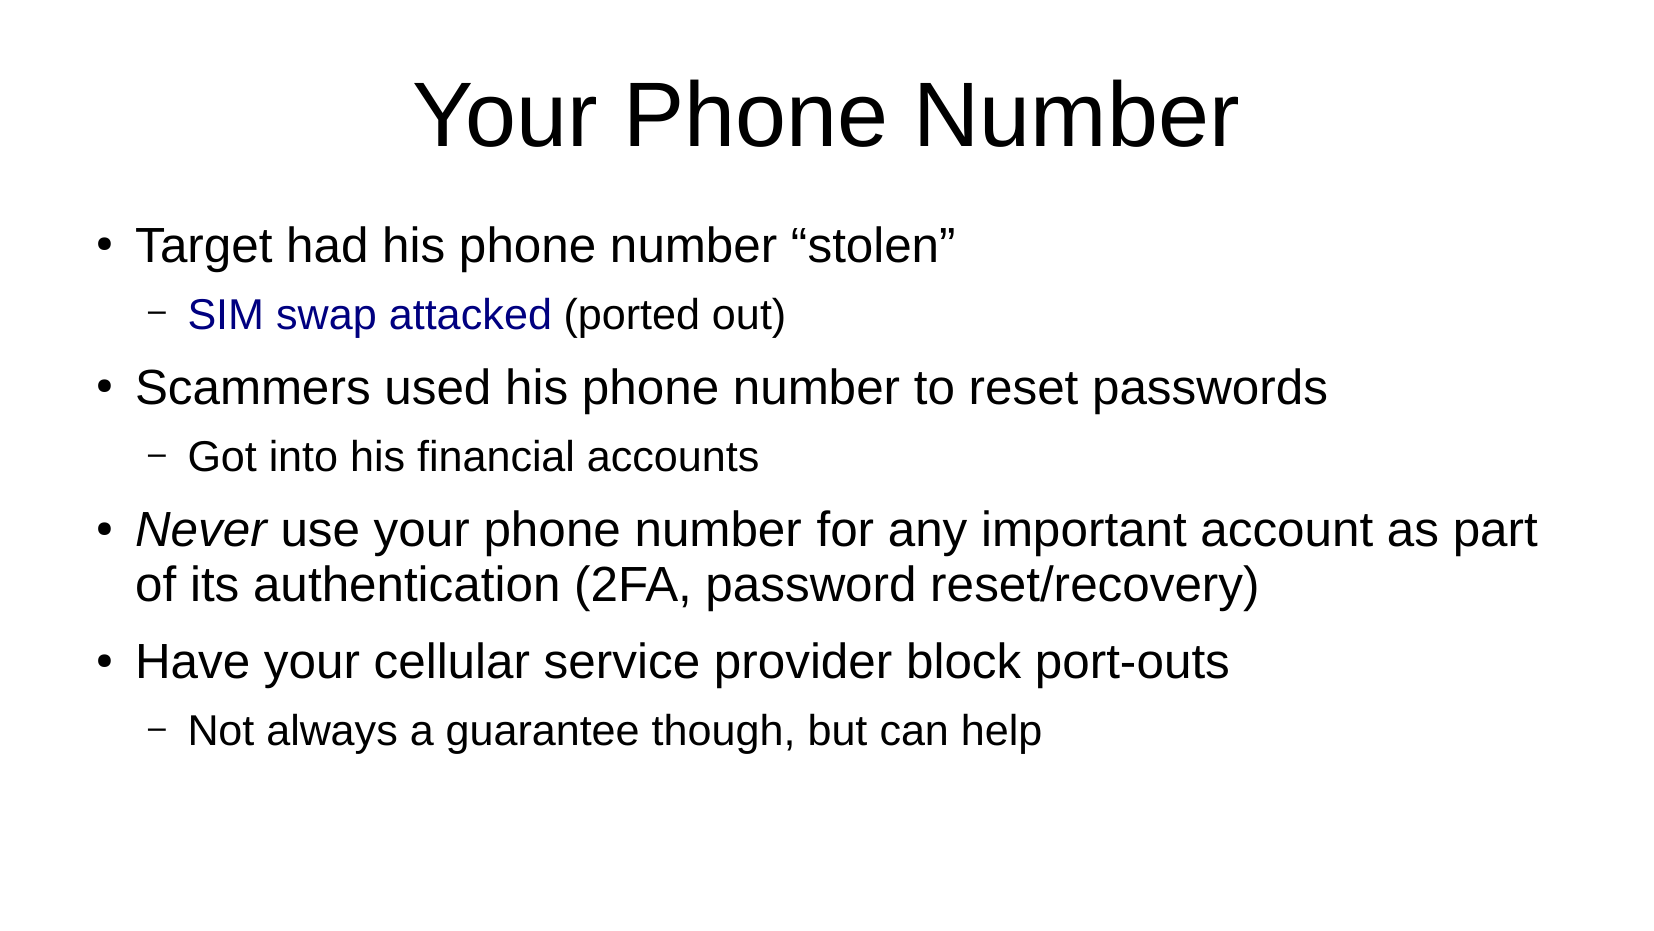

# Your Phone Number
Target had his phone number “stolen”
SIM swap attacked (ported out)
Scammers used his phone number to reset passwords
Got into his financial accounts
Never use your phone number for any important account as part of its authentication (2FA, password reset/recovery)
Have your cellular service provider block port-outs
Not always a guarantee though, but can help